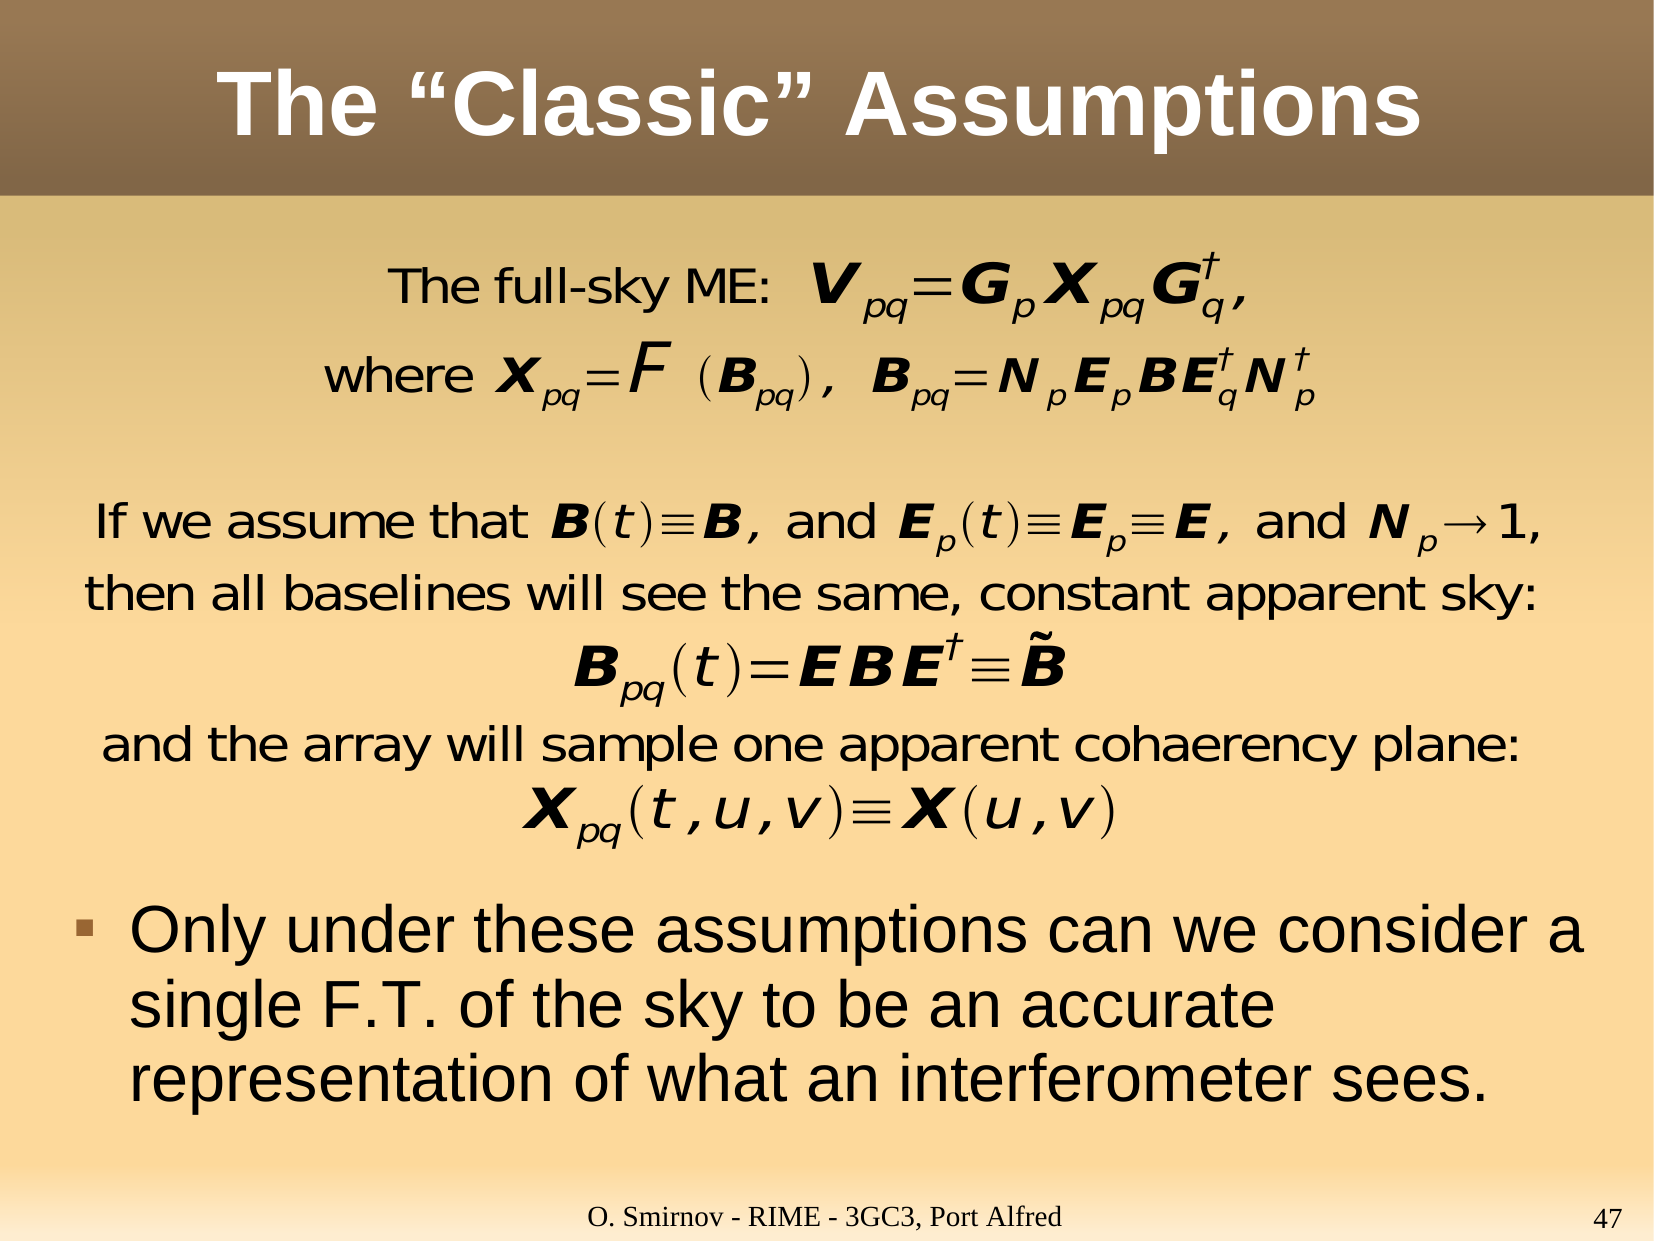

# The “Classic” Assumptions
Only under these assumptions can we consider a single F.T. of the sky to be an accurate representation of what an interferometer sees.
O. Smirnov - RIME - 3GC3, Port Alfred
47